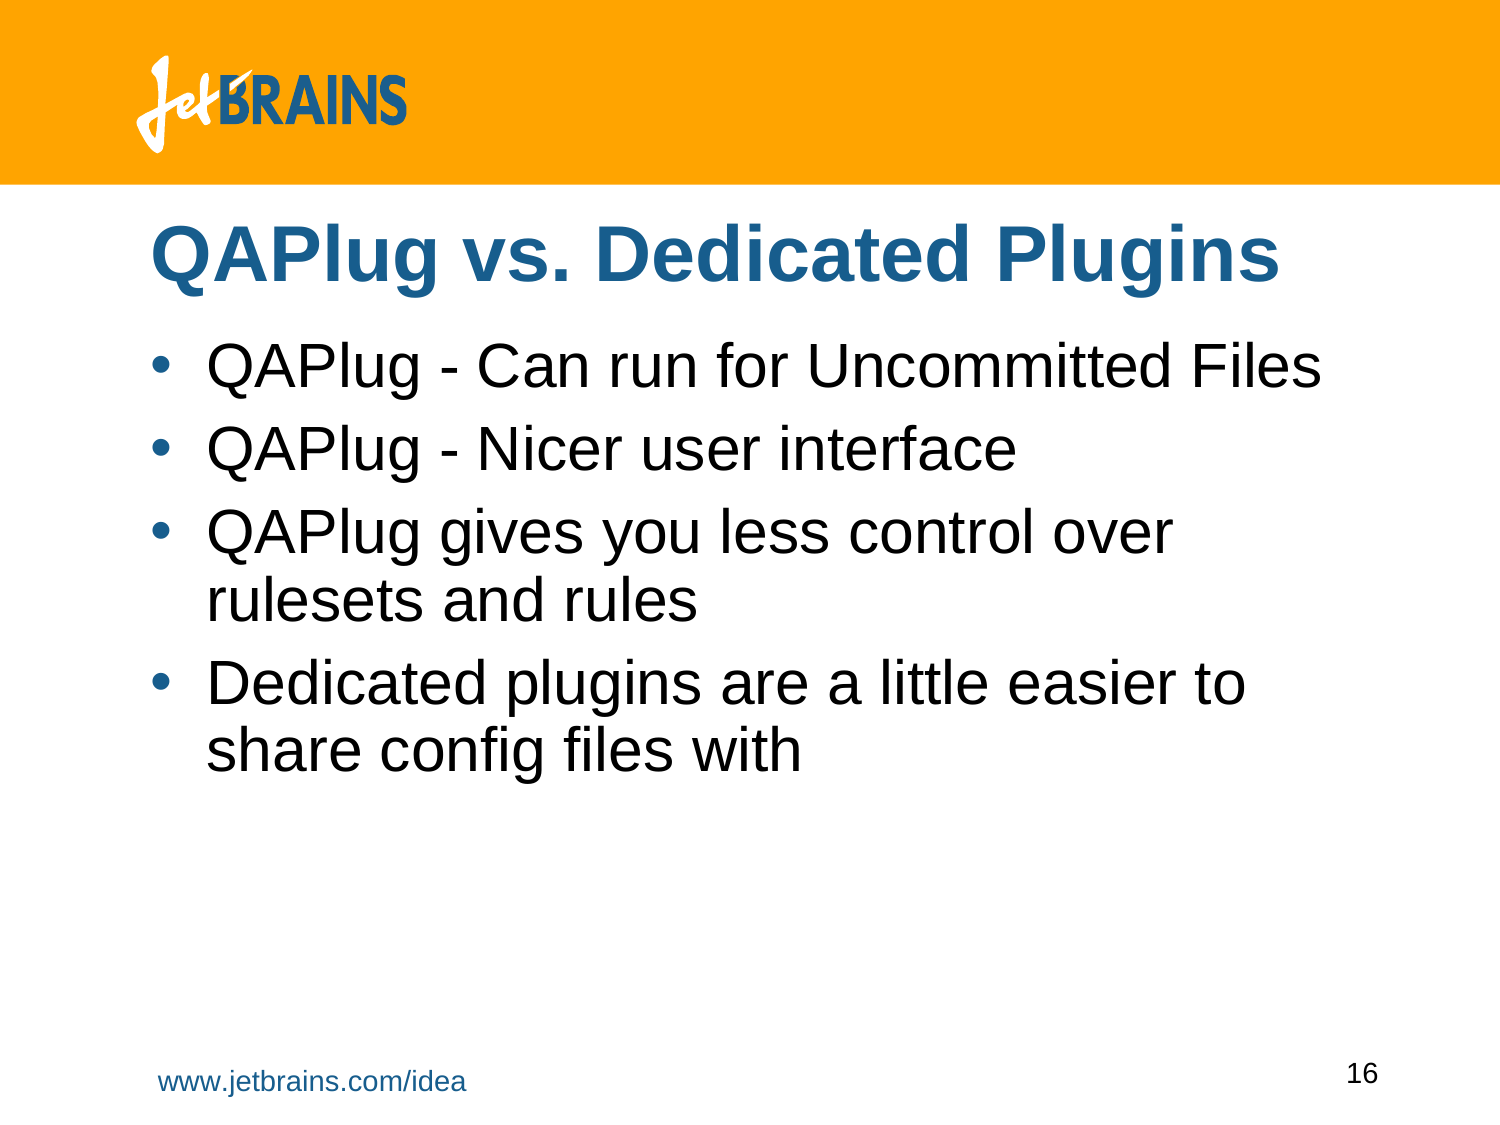

# QAPlug vs. Dedicated Plugins
QAPlug - Can run for Uncommitted Files
QAPlug - Nicer user interface
QAPlug gives you less control over rulesets and rules
Dedicated plugins are a little easier to share config files with